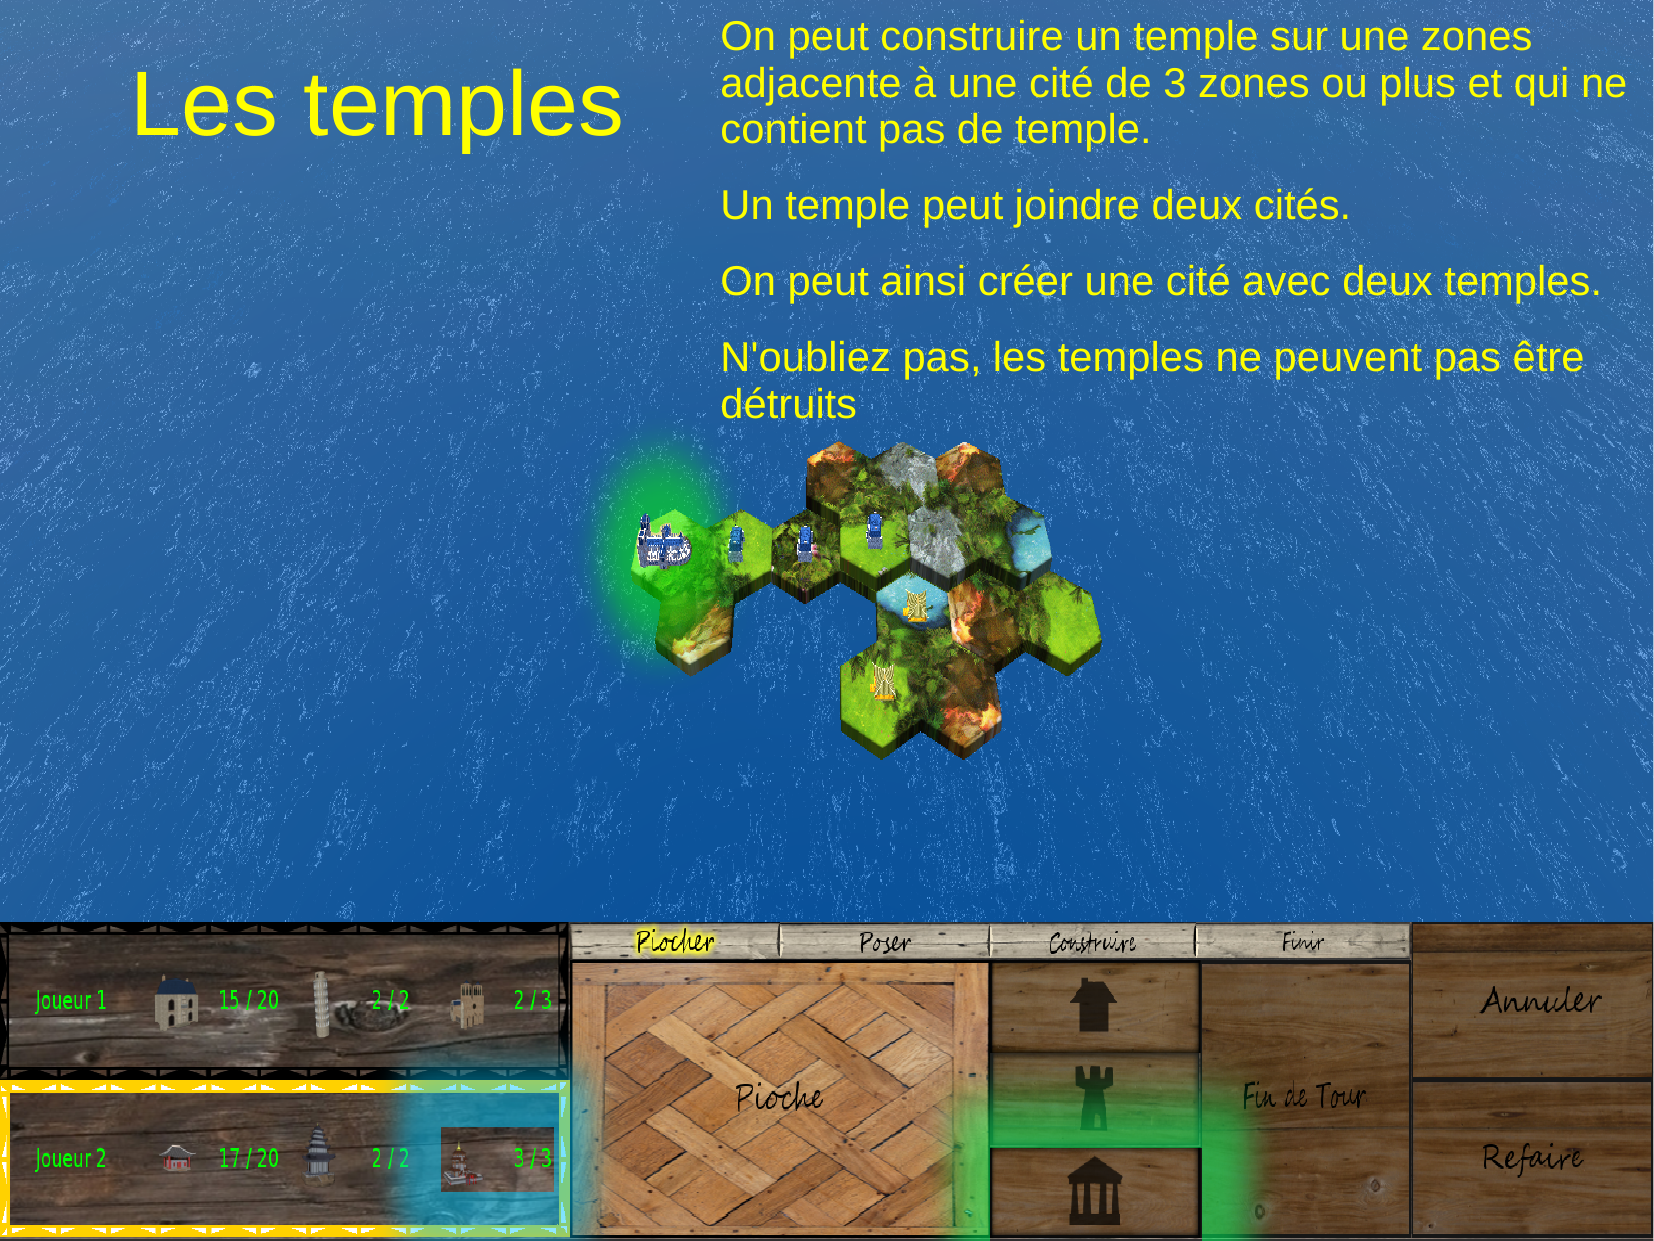

# Les temples
On peut construire un temple sur une zones adjacente à une cité de 3 zones ou plus et qui ne contient pas de temple.
Un temple peut joindre deux cités.
On peut ainsi créer une cité avec deux temples.
N'oubliez pas, les temples ne peuvent pas être détruits